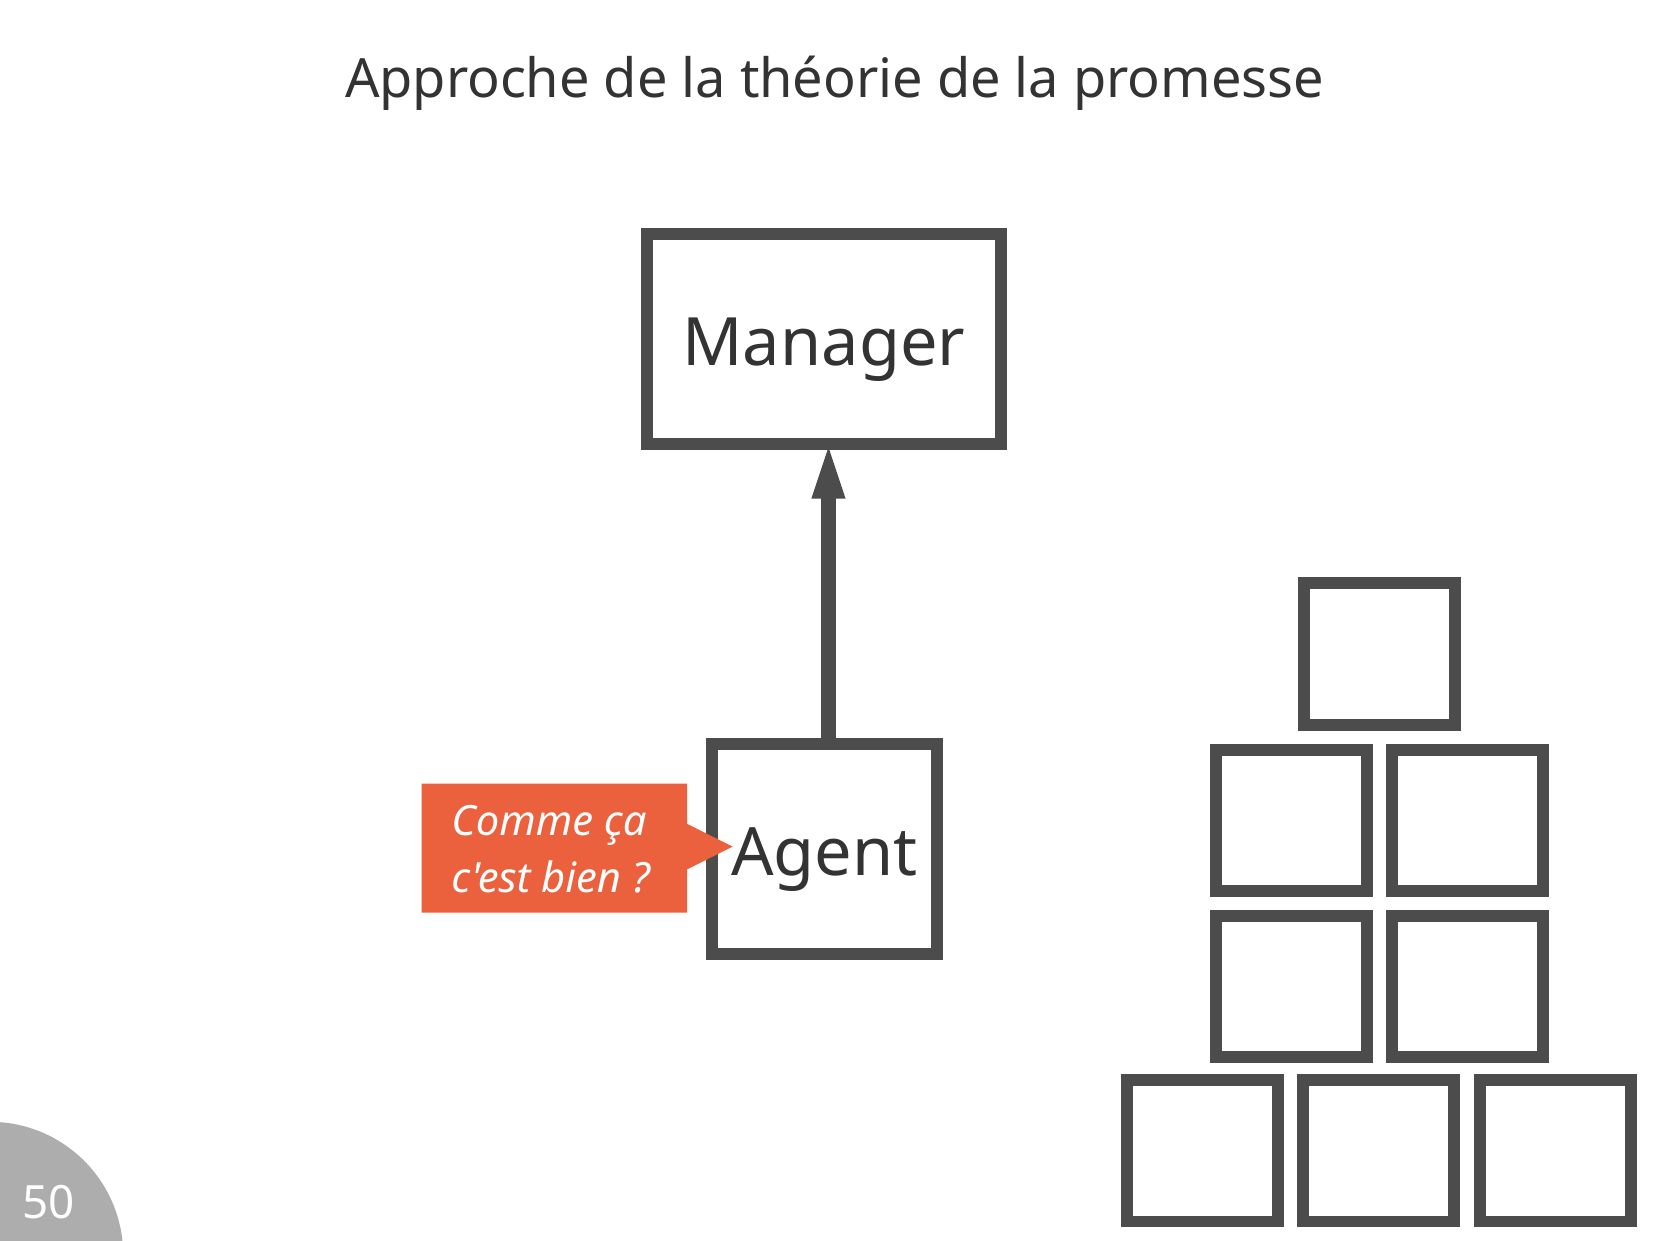

Approche de la théorie de la promesse
Manager
Agent
Comme ça
c'est bien ?
50